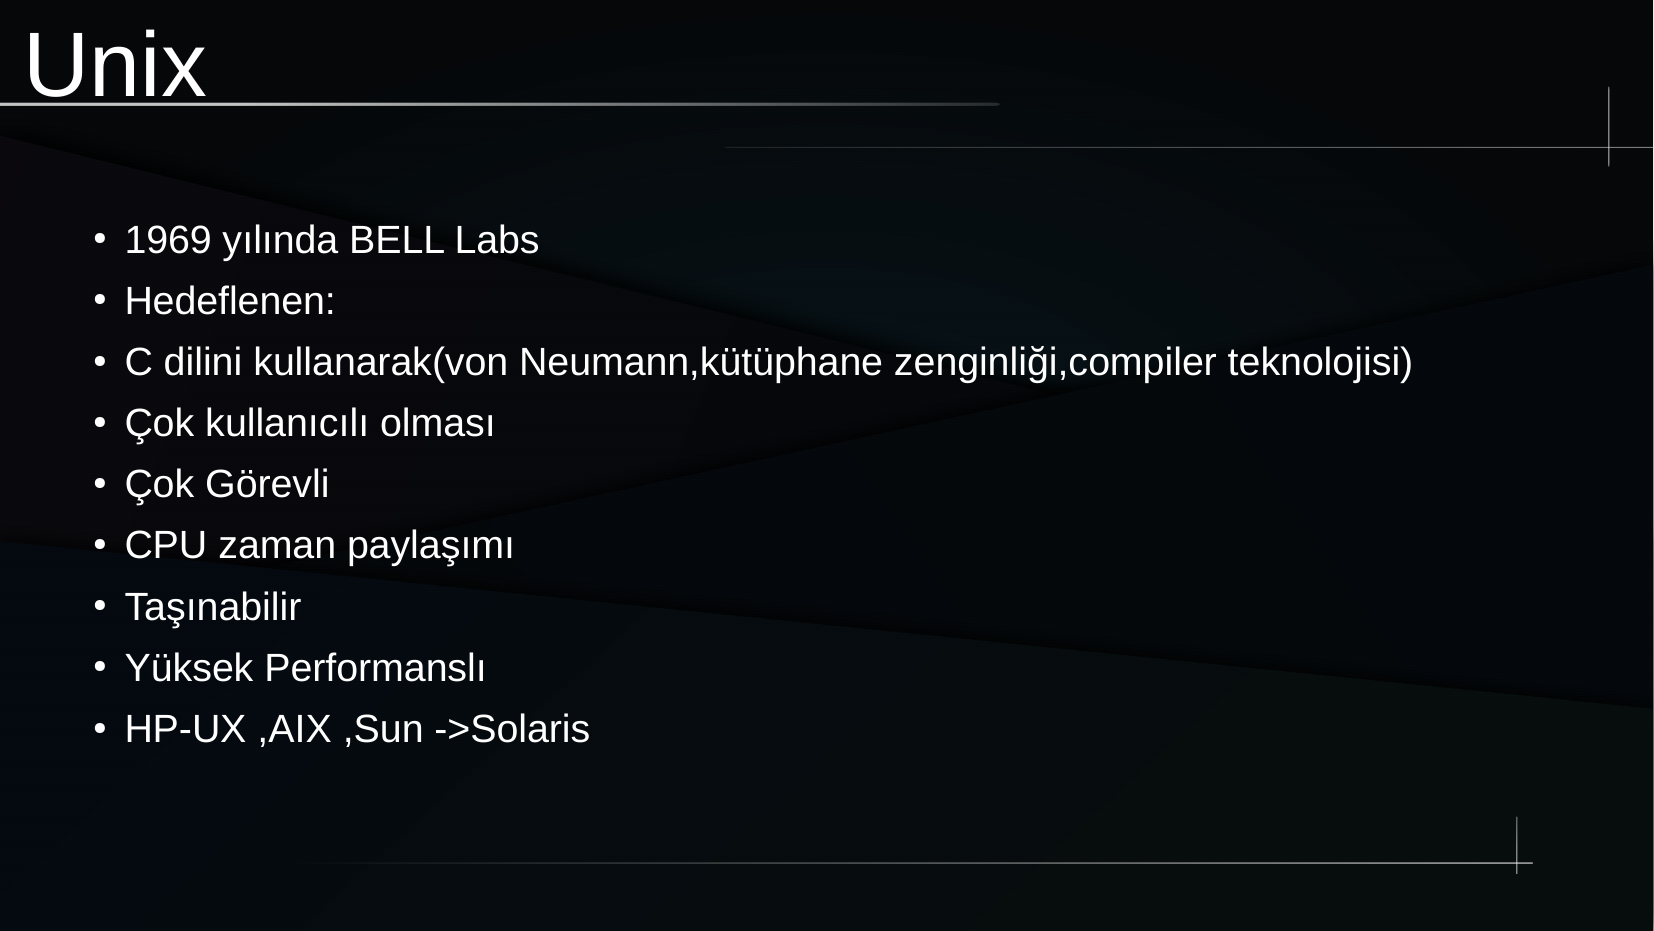

# Unix
1969 yılında BELL Labs
Hedeflenen:
C dilini kullanarak(von Neumann,kütüphane zenginliği,compiler teknolojisi)
Çok kullanıcılı olması
Çok Görevli
CPU zaman paylaşımı
Taşınabilir
Yüksek Performanslı
HP-UX ,AIX ,Sun ->Solaris